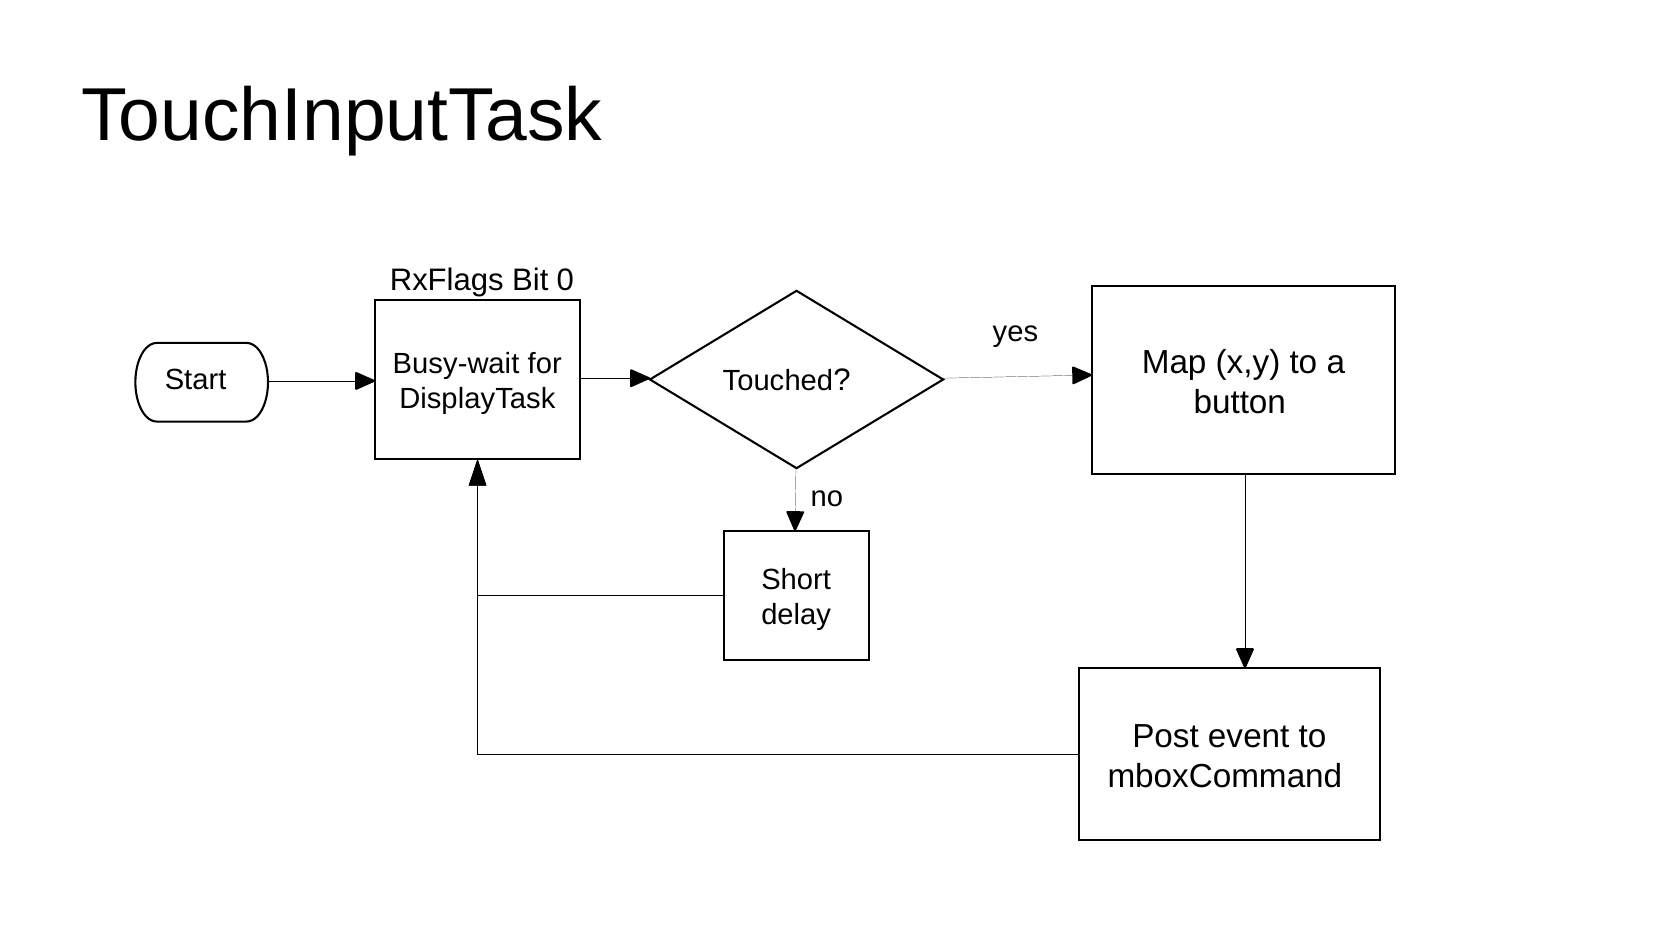

# TouchInputTask
RxFlags Bit 0
Map (x,y) to a button
Busy-wait for DisplayTask
yes
Touched?
Start
no
Short
delay
Post event to mboxCommand